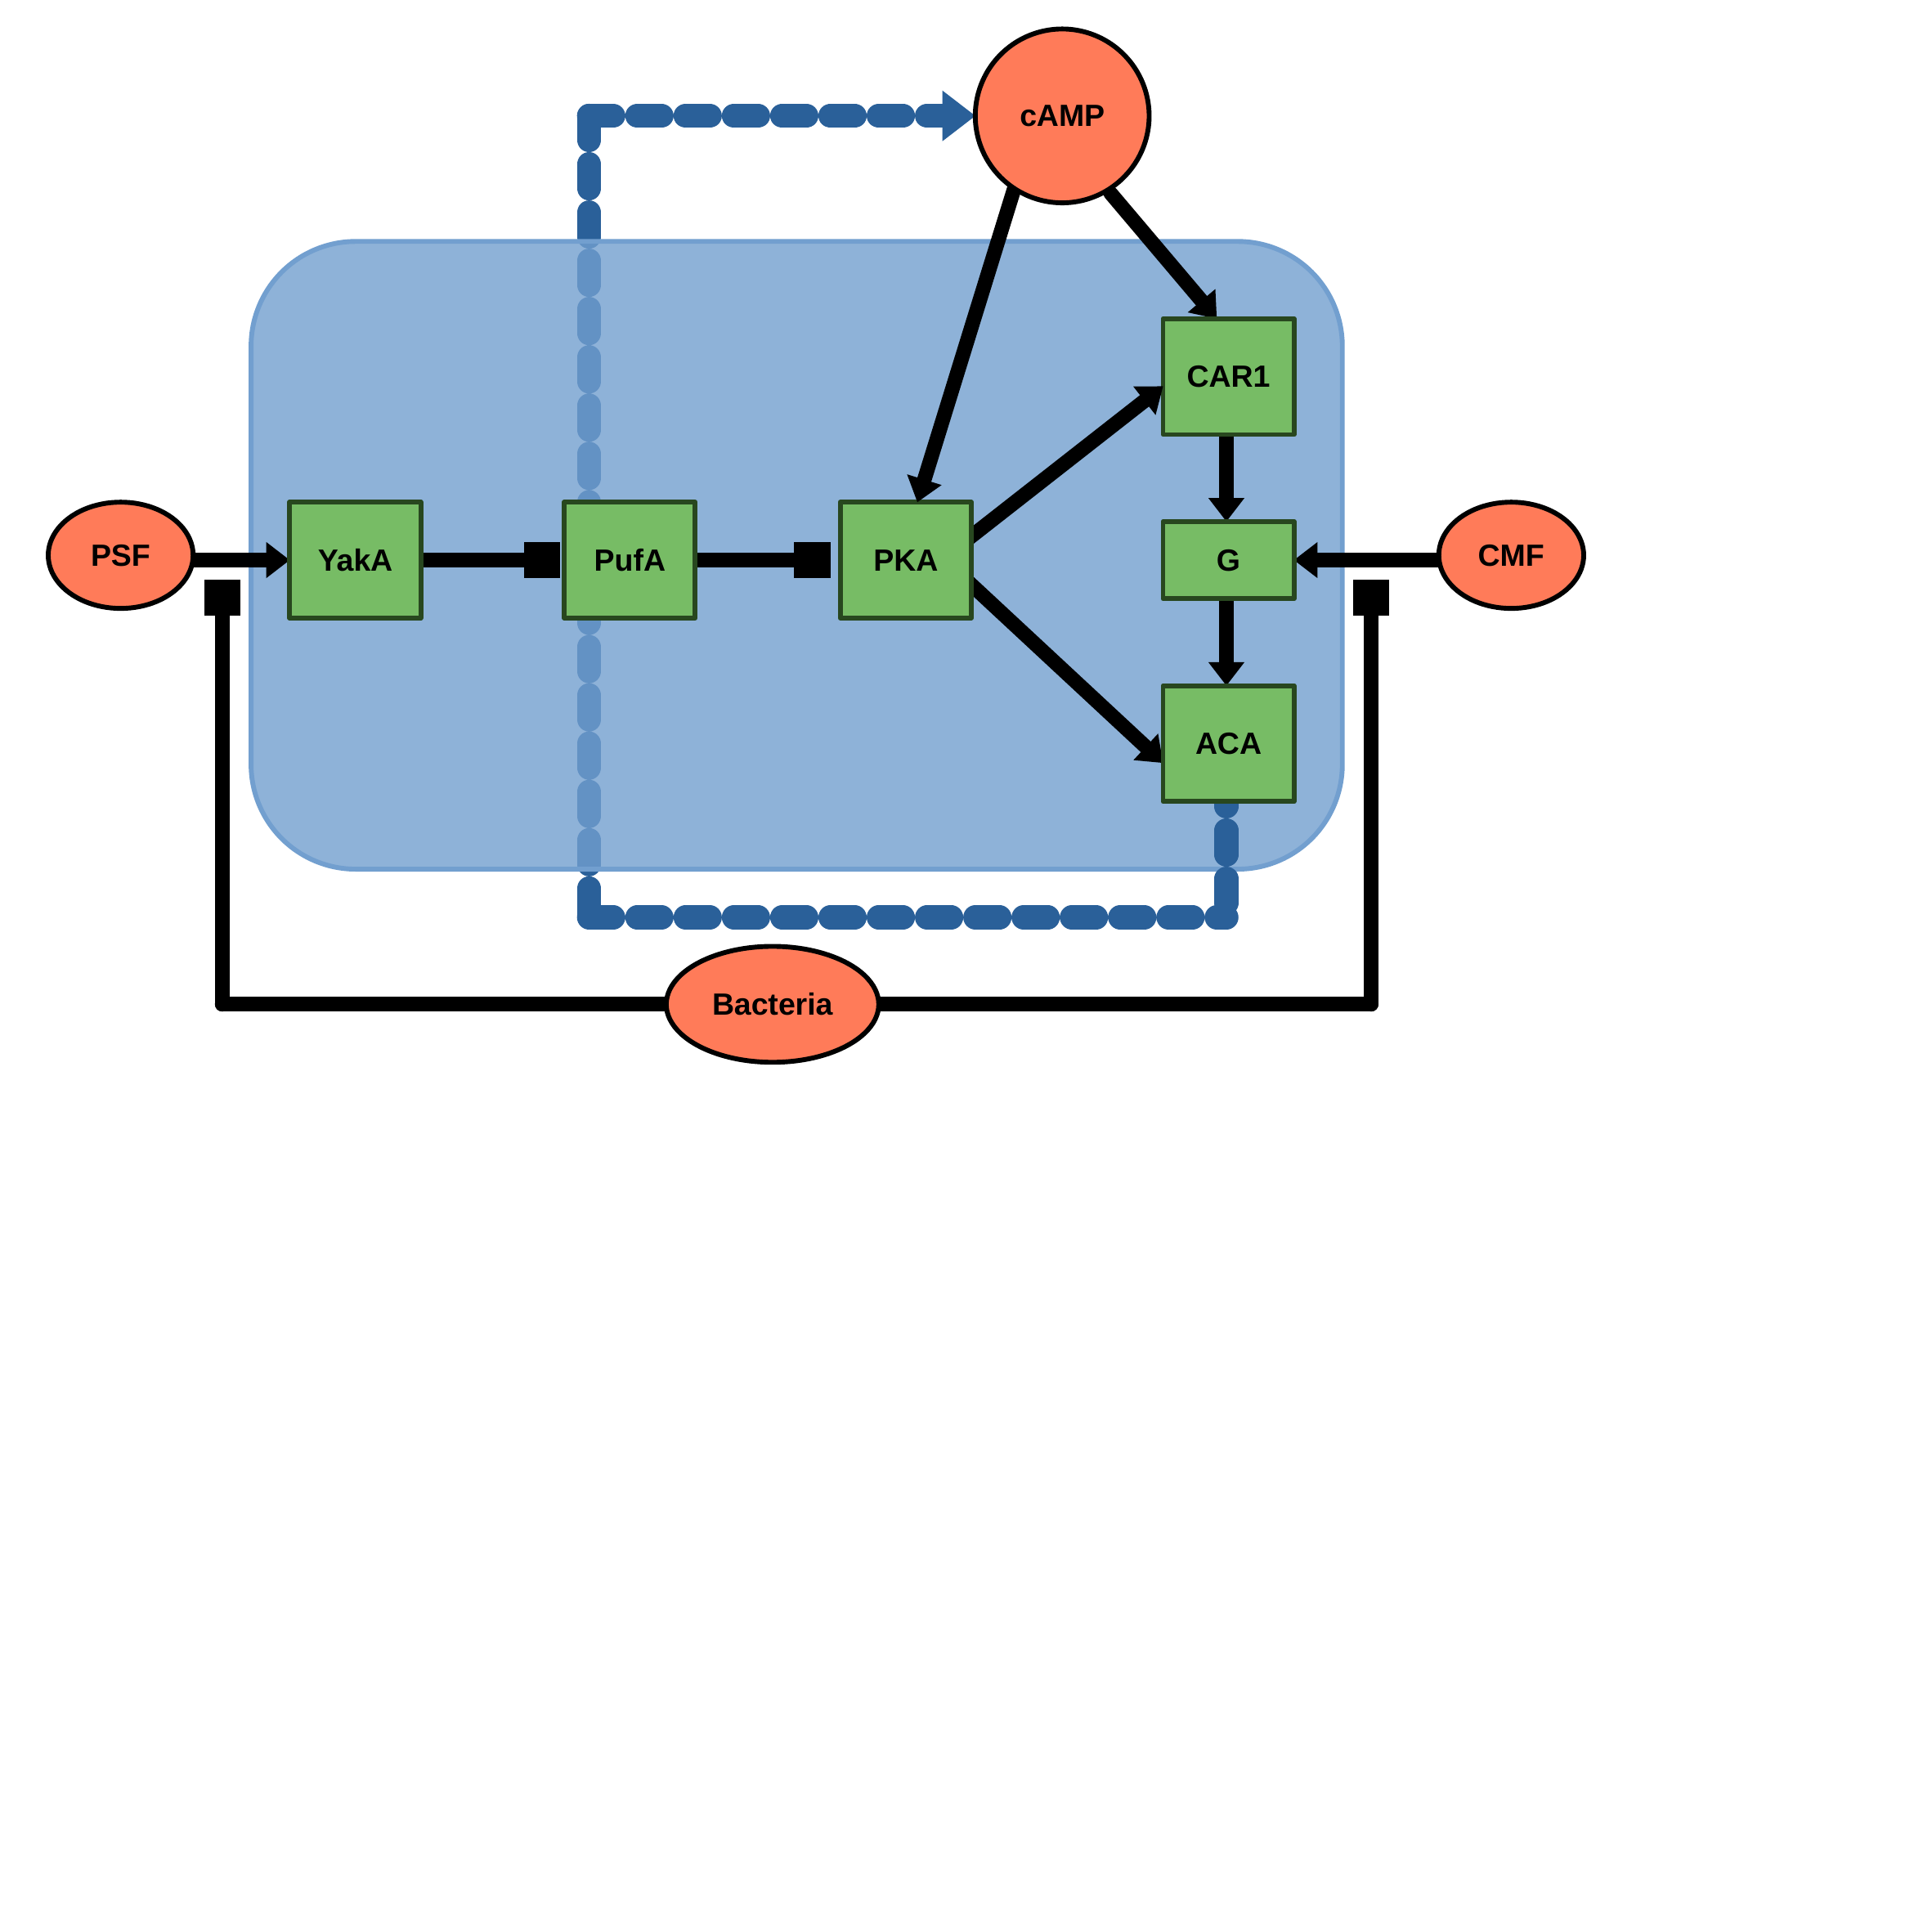

cAMP
CAR1
PSF
YakA
PufA
PKA
CMF
G
ACA
Bacteria